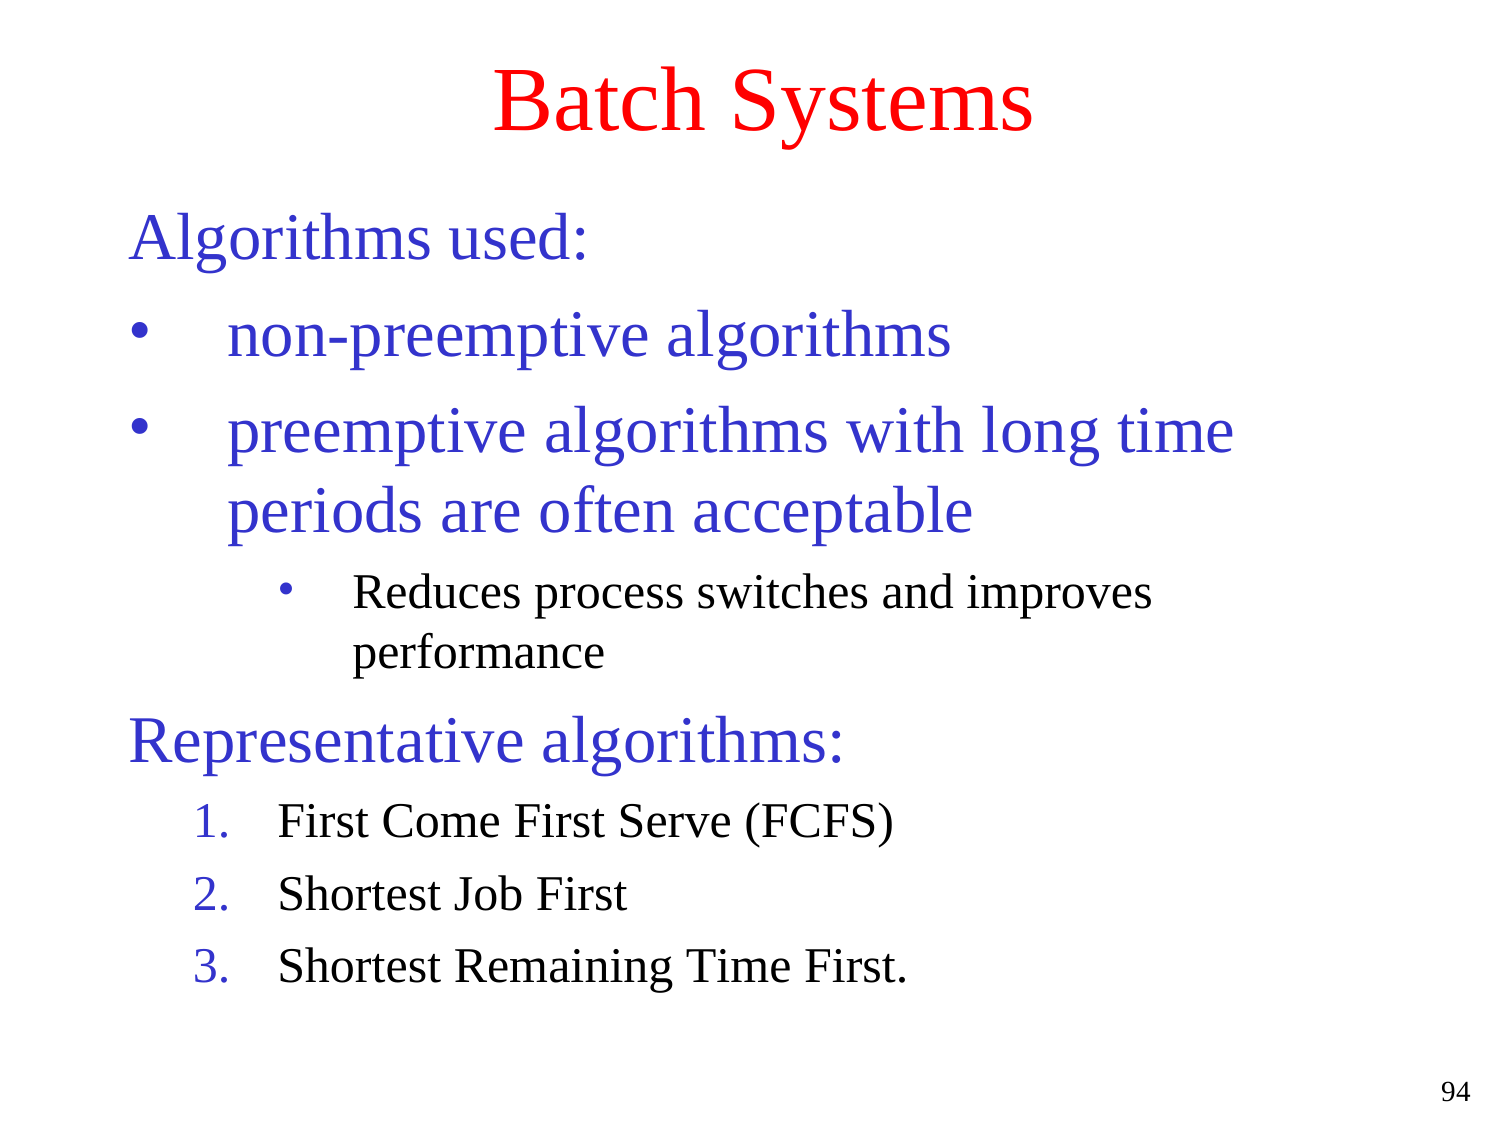

Batch Systems
Algorithms used:
non-preemptive algorithms
preemptive algorithms with long time periods are often acceptable
Reduces process switches and improves performance
Representative algorithms:
First Come First Serve (FCFS)
Shortest Job First
Shortest Remaining Time First.